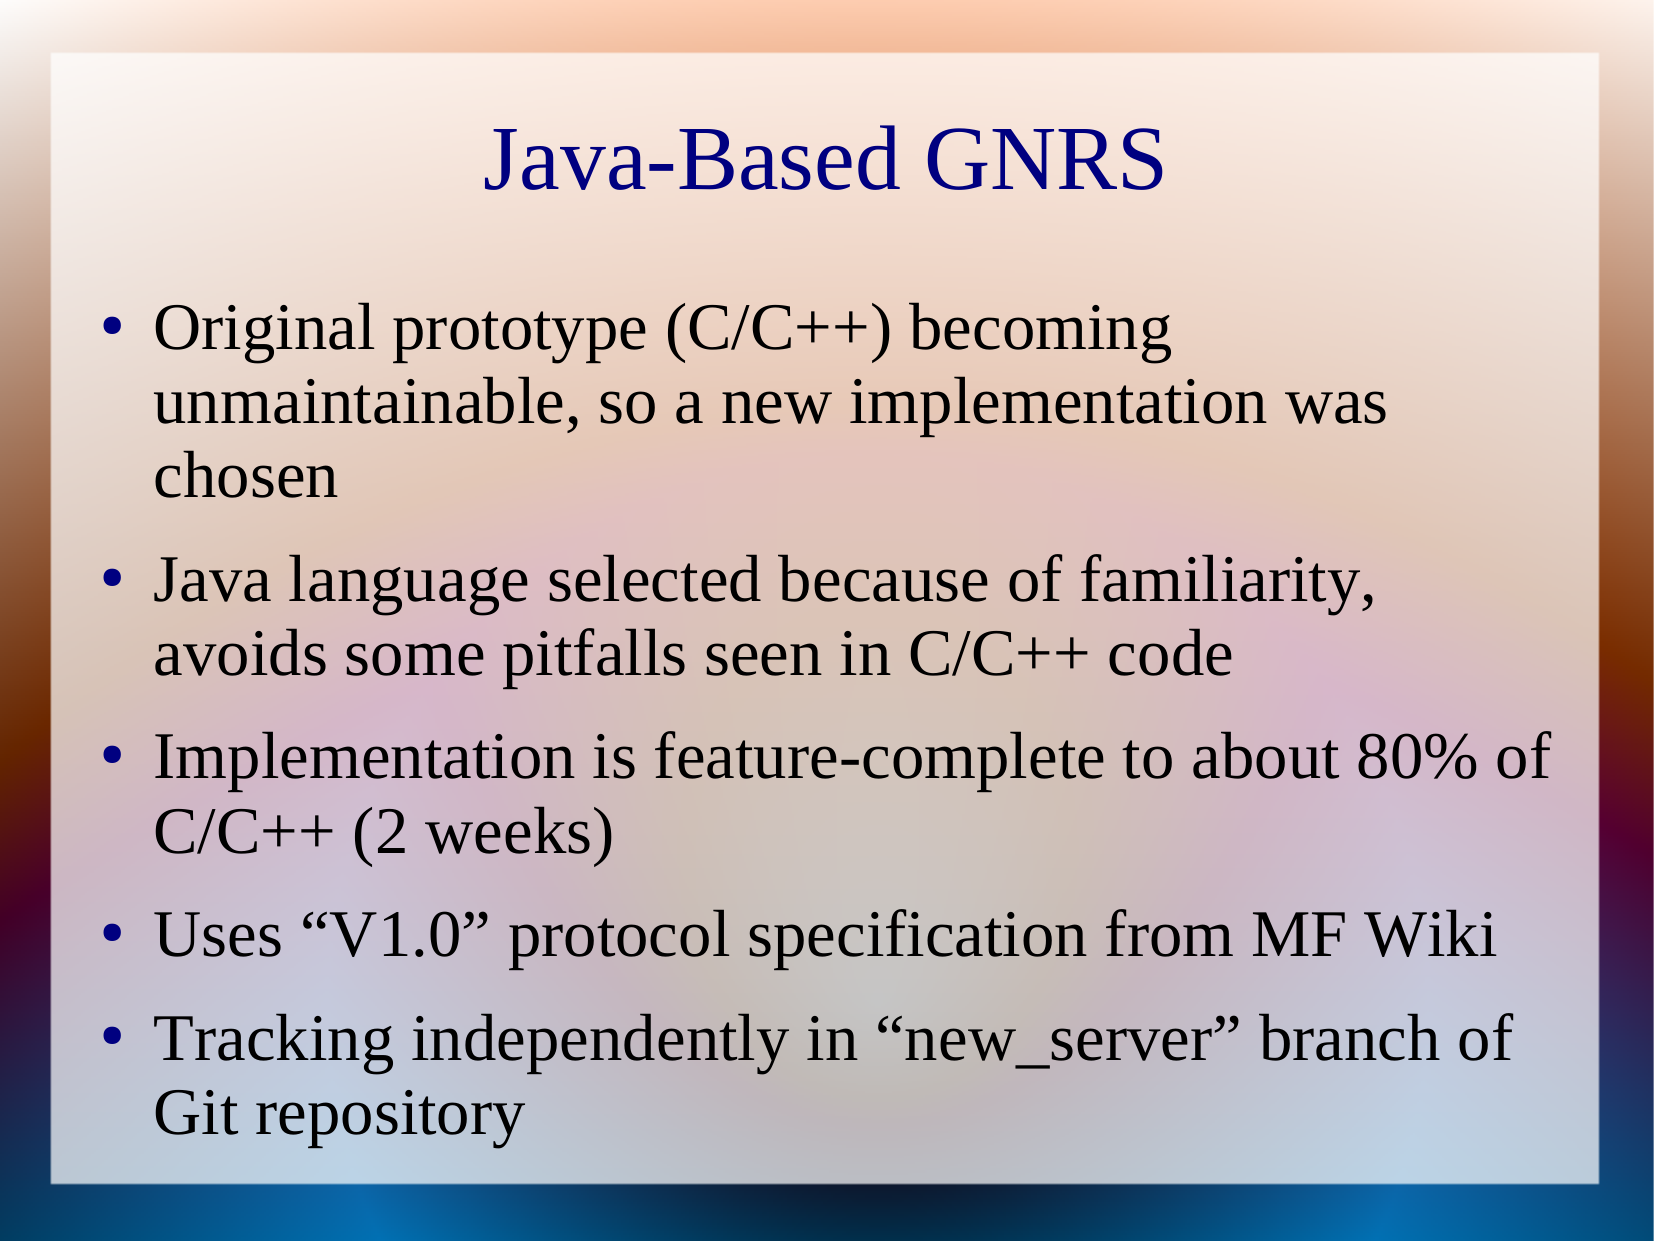

# Java-Based GNRS
Original prototype (C/C++) becoming unmaintainable, so a new implementation was chosen
Java language selected because of familiarity, avoids some pitfalls seen in C/C++ code
Implementation is feature-complete to about 80% of C/C++ (2 weeks)
Uses “V1.0” protocol specification from MF Wiki
Tracking independently in “new_server” branch of Git repository